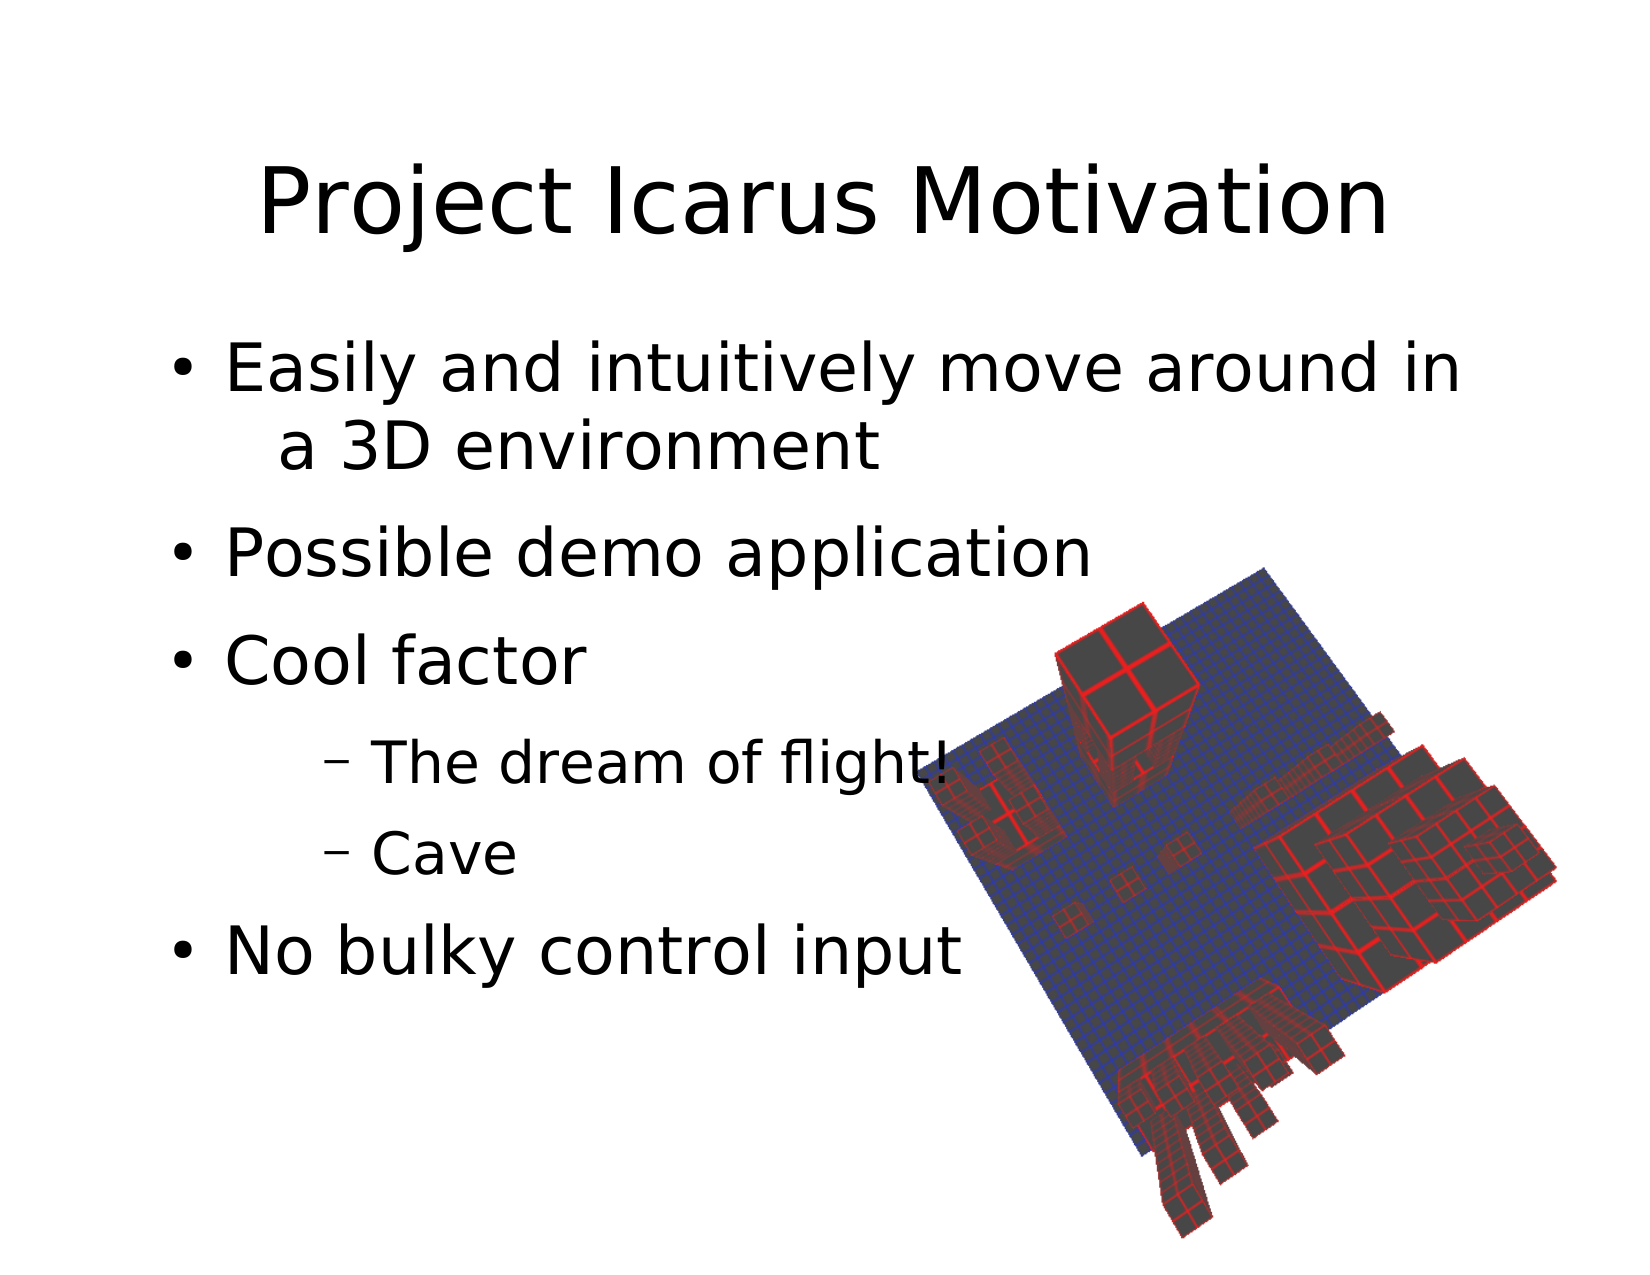

# Project Icarus Motivation
Easily and intuitively move around in a 3D environment
Possible demo application
Cool factor
The dream of flight!
Cave
No bulky control input